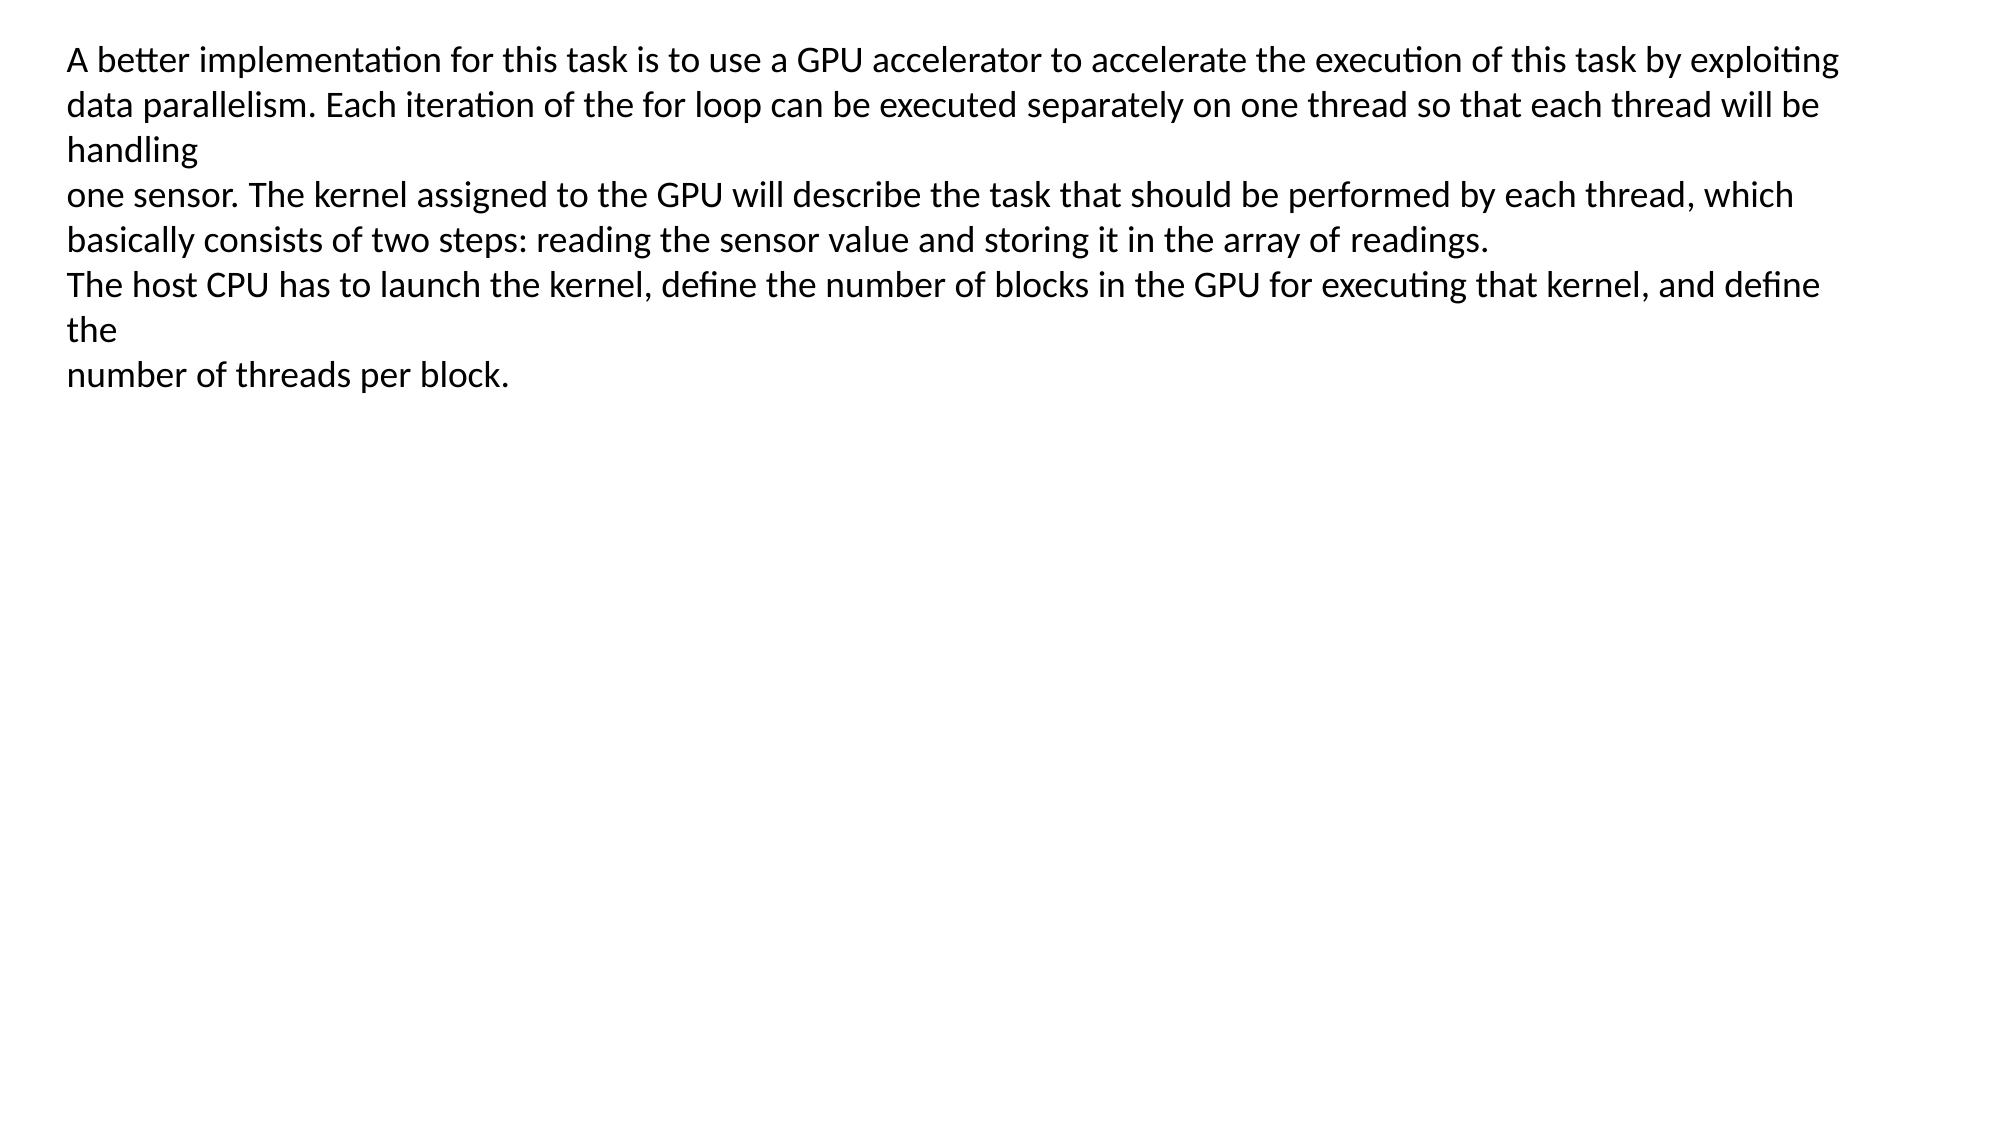

A better implementation for this task is to use a GPU accelerator to accelerate the execution of this task by exploiting data parallelism. Each iteration of the for loop can be executed separately on one thread so that each thread will be handling​
one sensor. The kernel assigned to the GPU will describe the task that should be performed by each thread, which basically consists of two steps: reading the sensor value and storing it in the array of readings. ​
The host CPU has to launch the kernel, define the number of blocks in the GPU for executing that kernel, and define the​
number of threads per block. ​